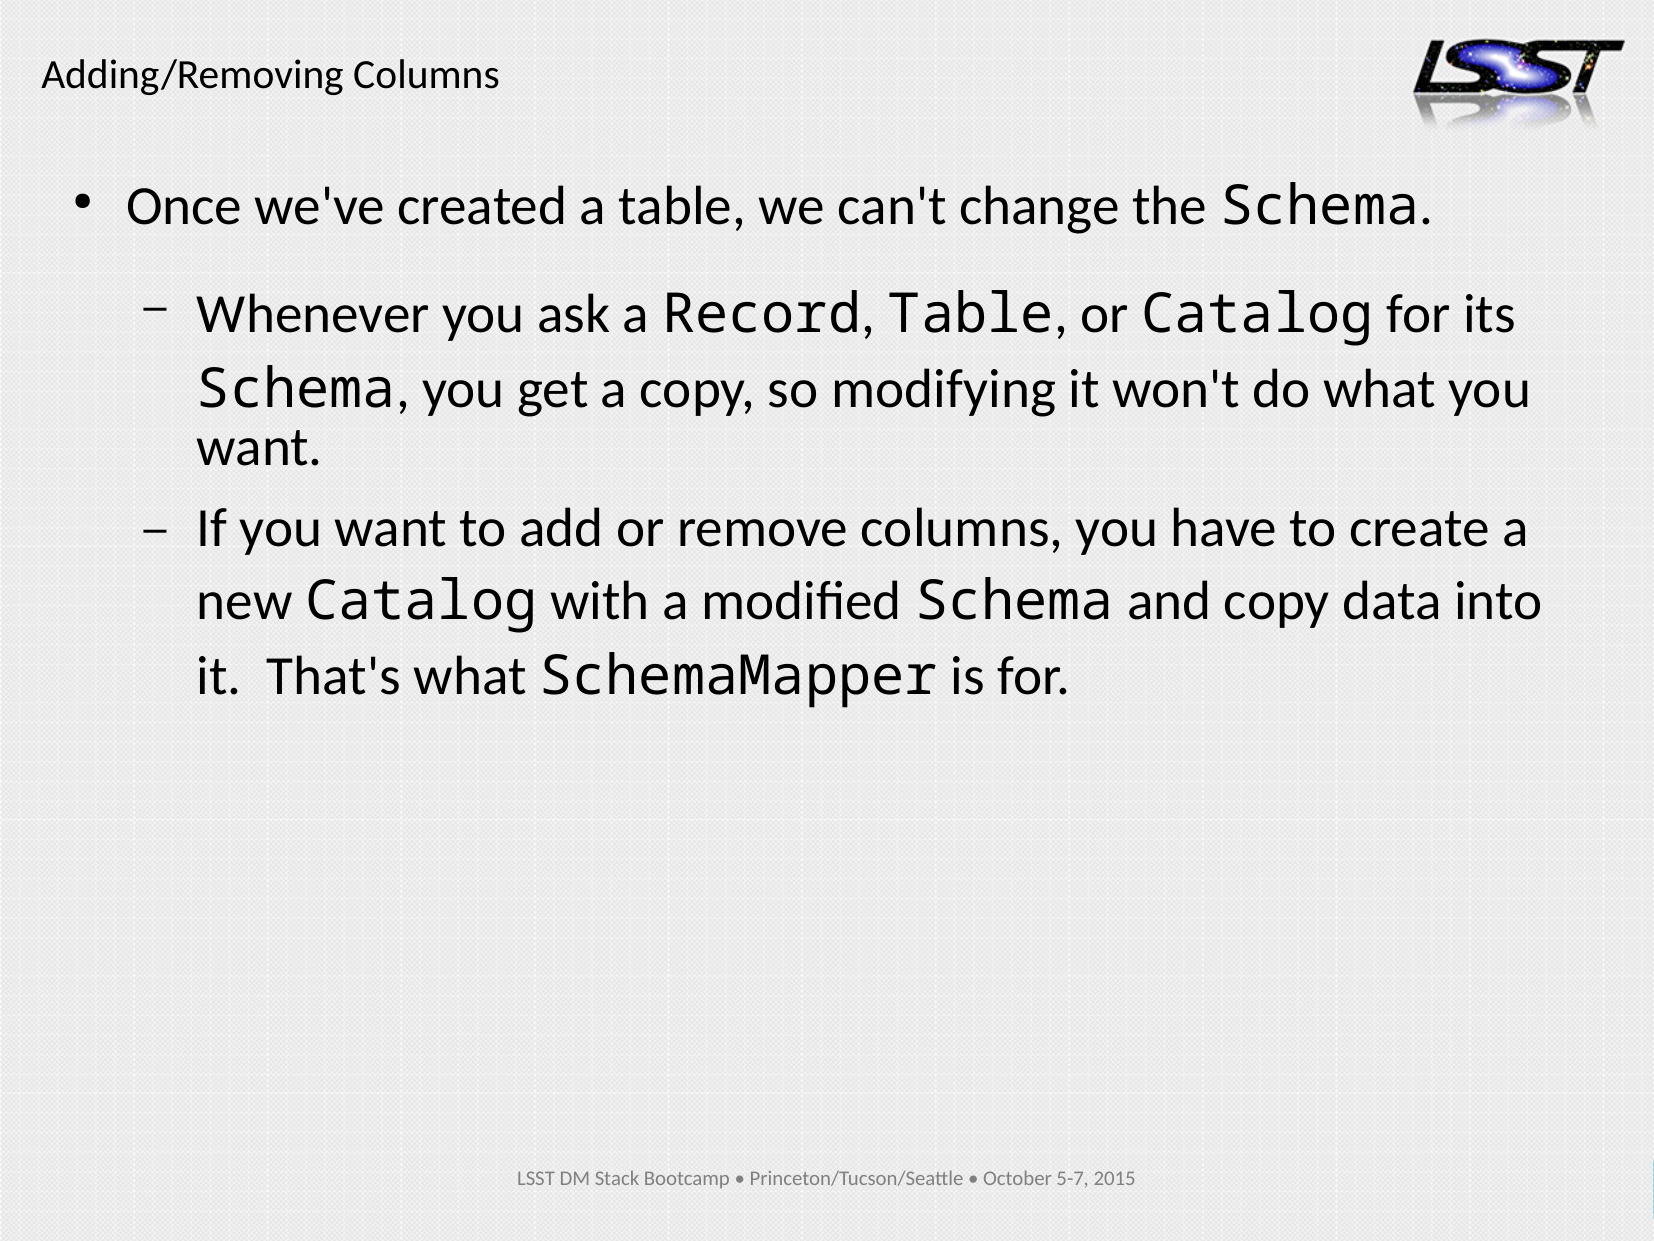

# Adding/Removing Columns
Once we've created a table, we can't change the Schema.
Whenever you ask a Record, Table, or Catalog for its Schema, you get a copy, so modifying it won't do what you want.
If you want to add or remove columns, you have to create a new Catalog with a modified Schema and copy data into it. That's what SchemaMapper is for.